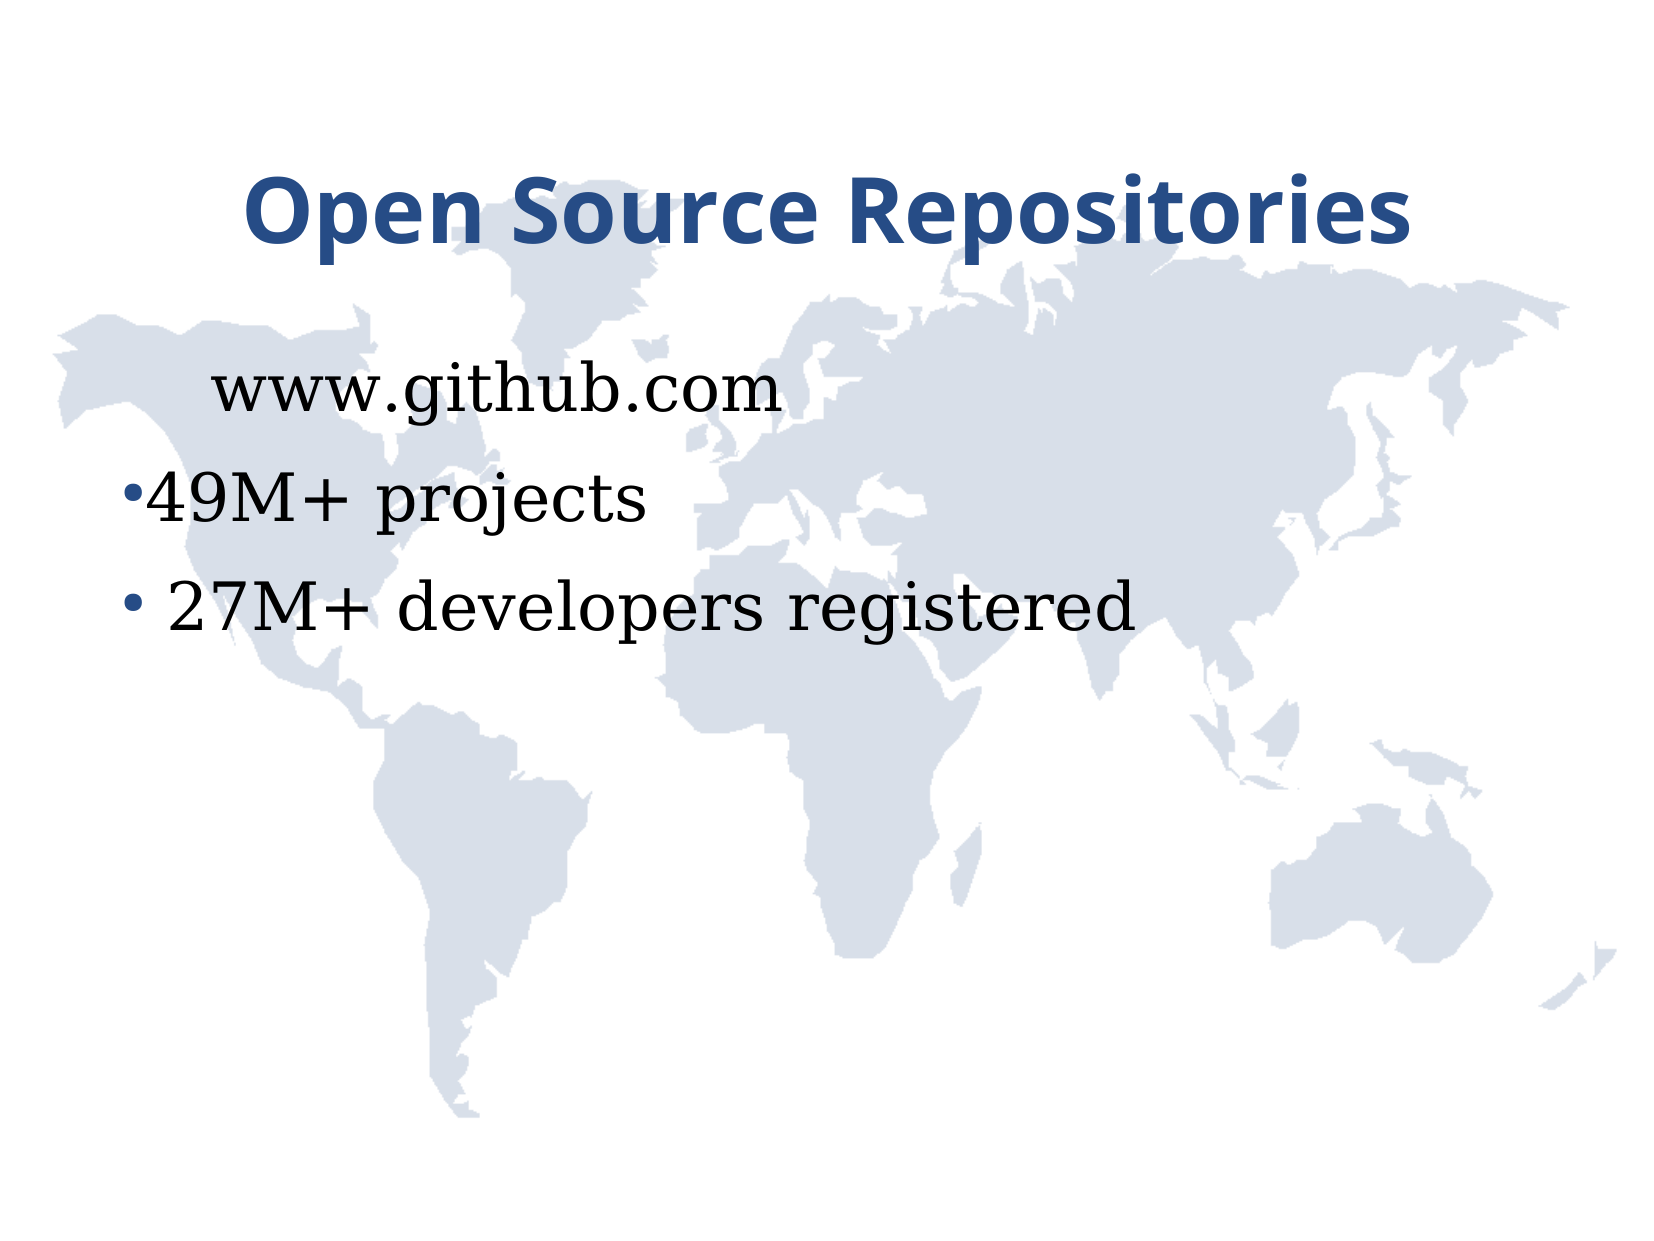

# Open Source Repositories
www.github.com
49M+ projects
 27M+ developers registered